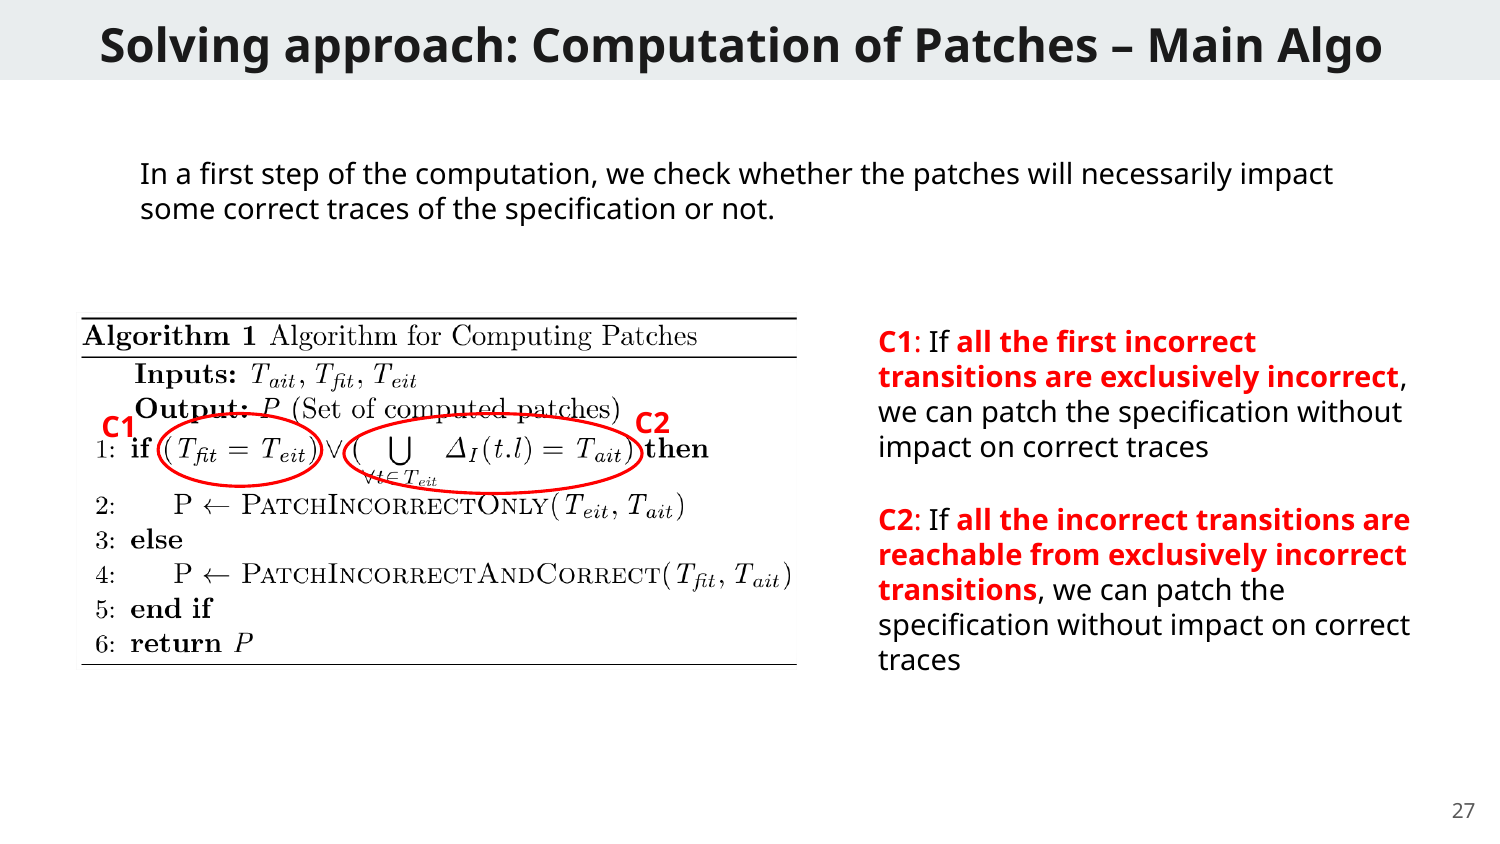

# Solving approach: Computation of Patches – Main Algo
In a first step of the computation, we check whether the patches will necessarily impact some correct traces of the specification or not.
C1: If all the first incorrect transitions are exclusively incorrect, we can patch the specification without impact on correct traces
C2
C1
C2: If all the incorrect transitions are reachable from exclusively incorrect transitions, we can patch the specification without impact on correct traces